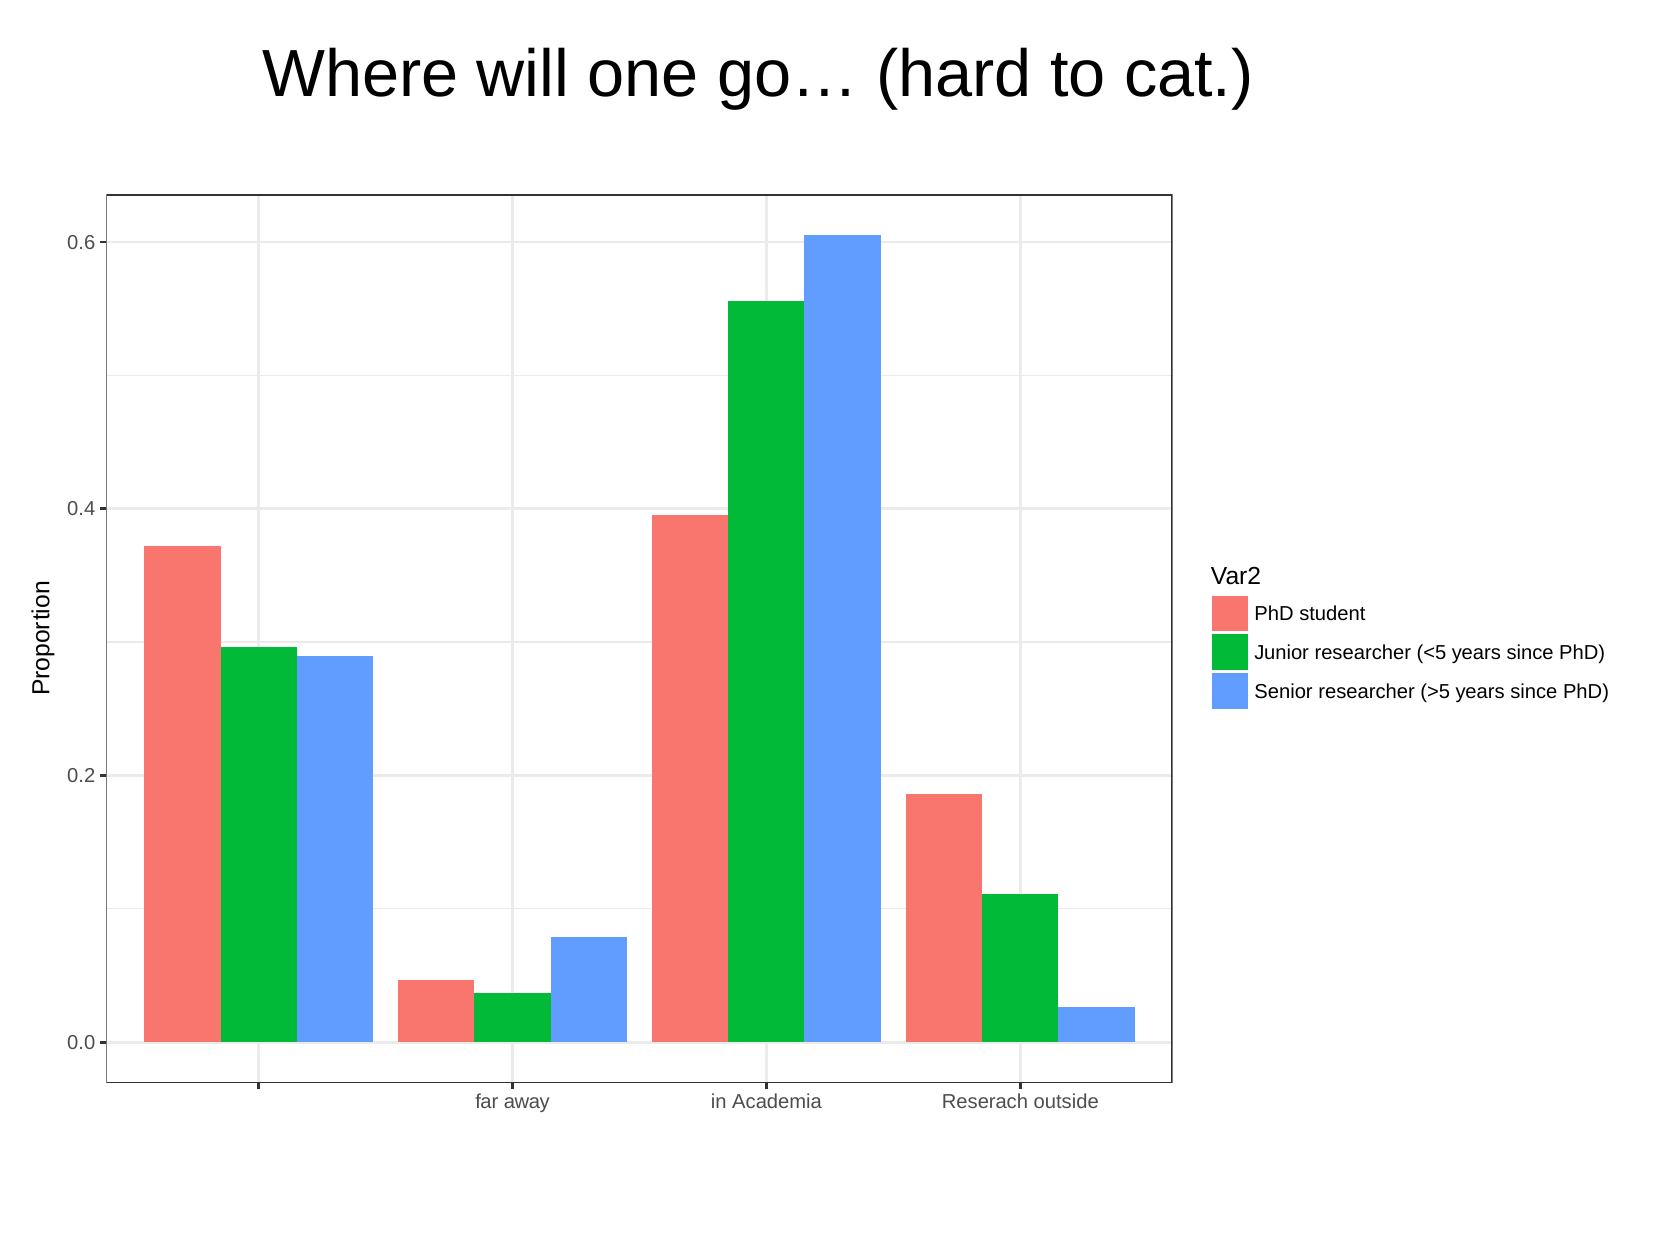

Where will one go… (hard to cat.)